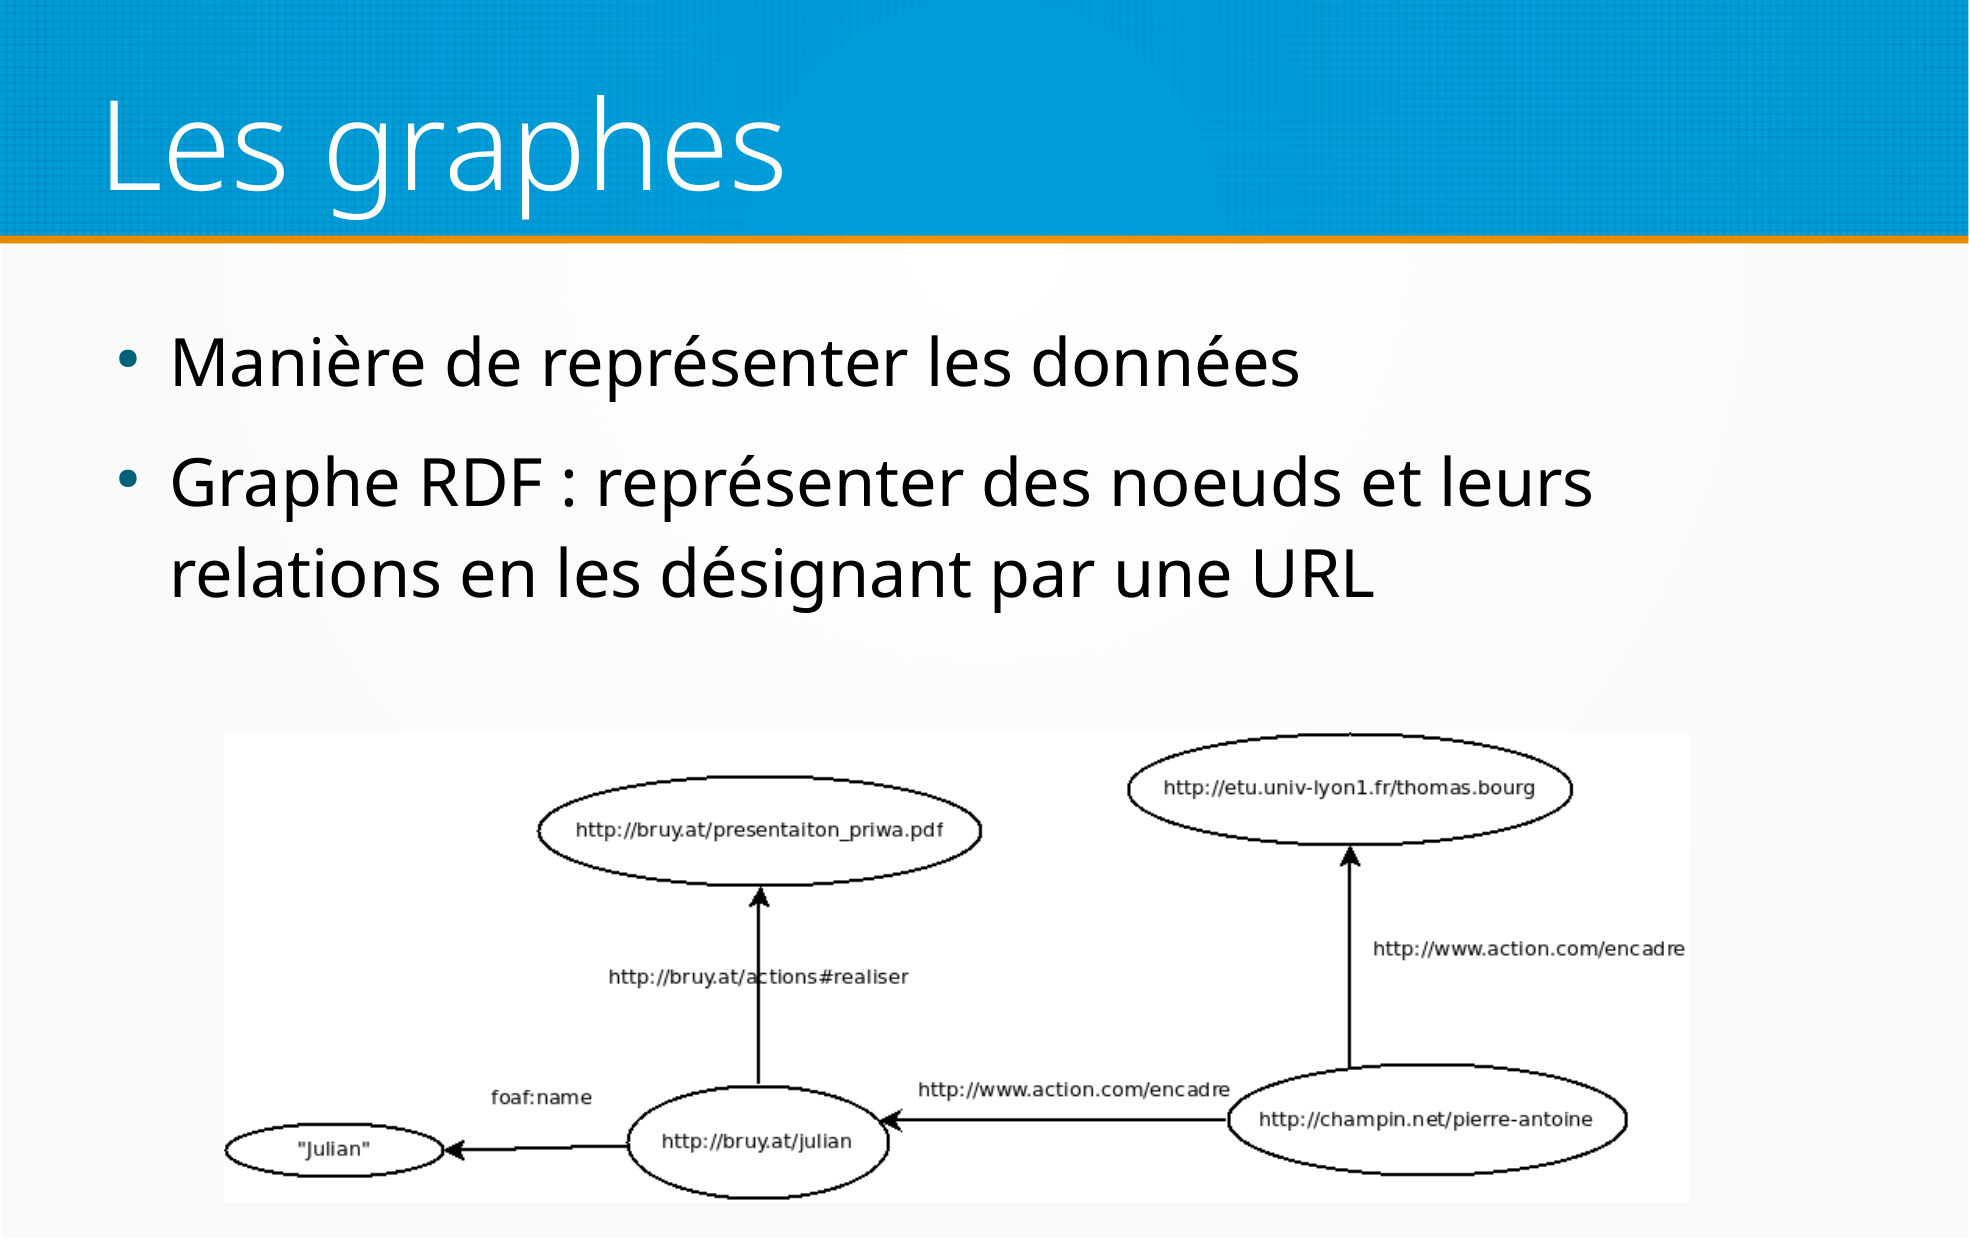

# Les graphes
Manière de représenter les données
Graphe RDF : représenter des noeuds et leurs relations en les désignant par une URL